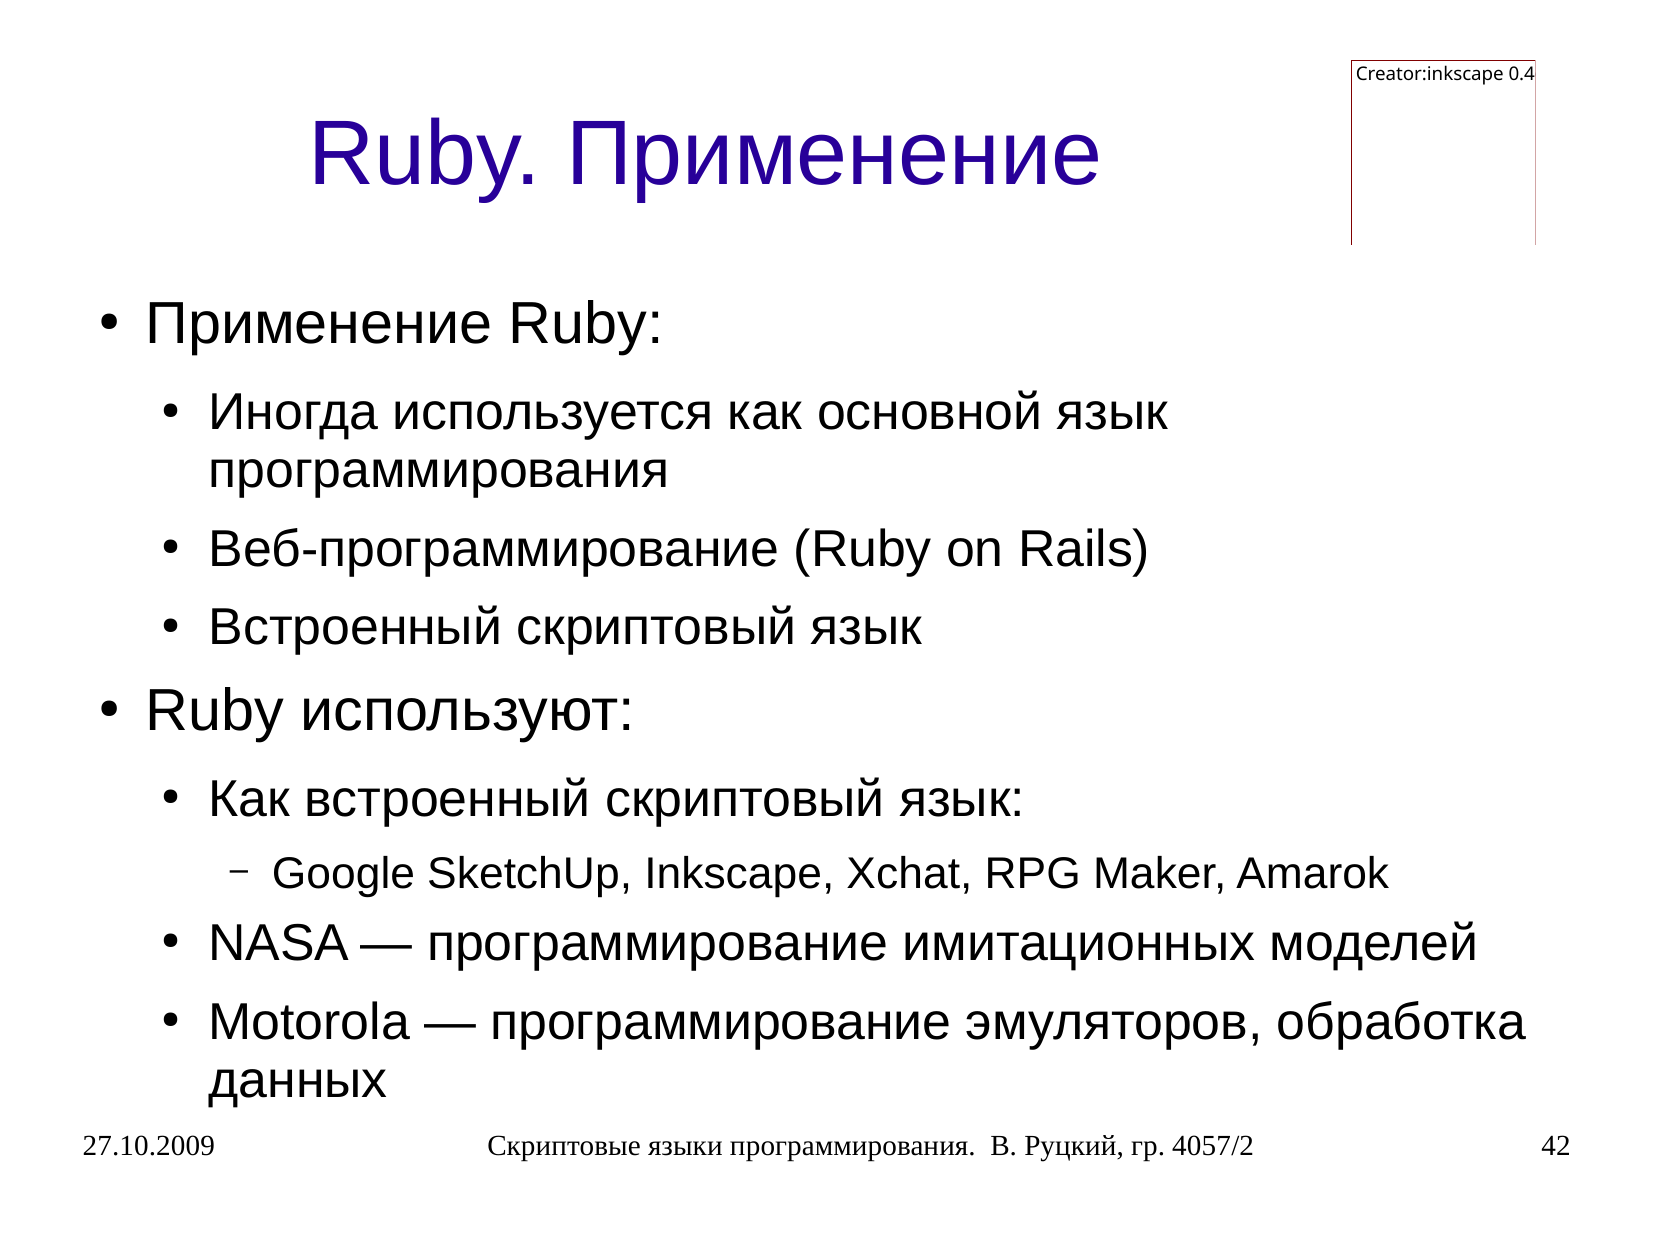

# Ruby. Применение
Применение Ruby:
Иногда используется как основной язык программирования
Веб-программирование (Ruby on Rails)
Встроенный скриптовый язык
Ruby используют:
Как встроенный скриптовый язык:
Google SketchUp, Inkscape, Xchat, RPG Maker, Amarok
NASA — программирование имитационных моделей
Motorola — программирование эмуляторов, обработка данных
27.10.2009
Скриптовые языки программирования. В. Руцкий, гр. 4057/2
42